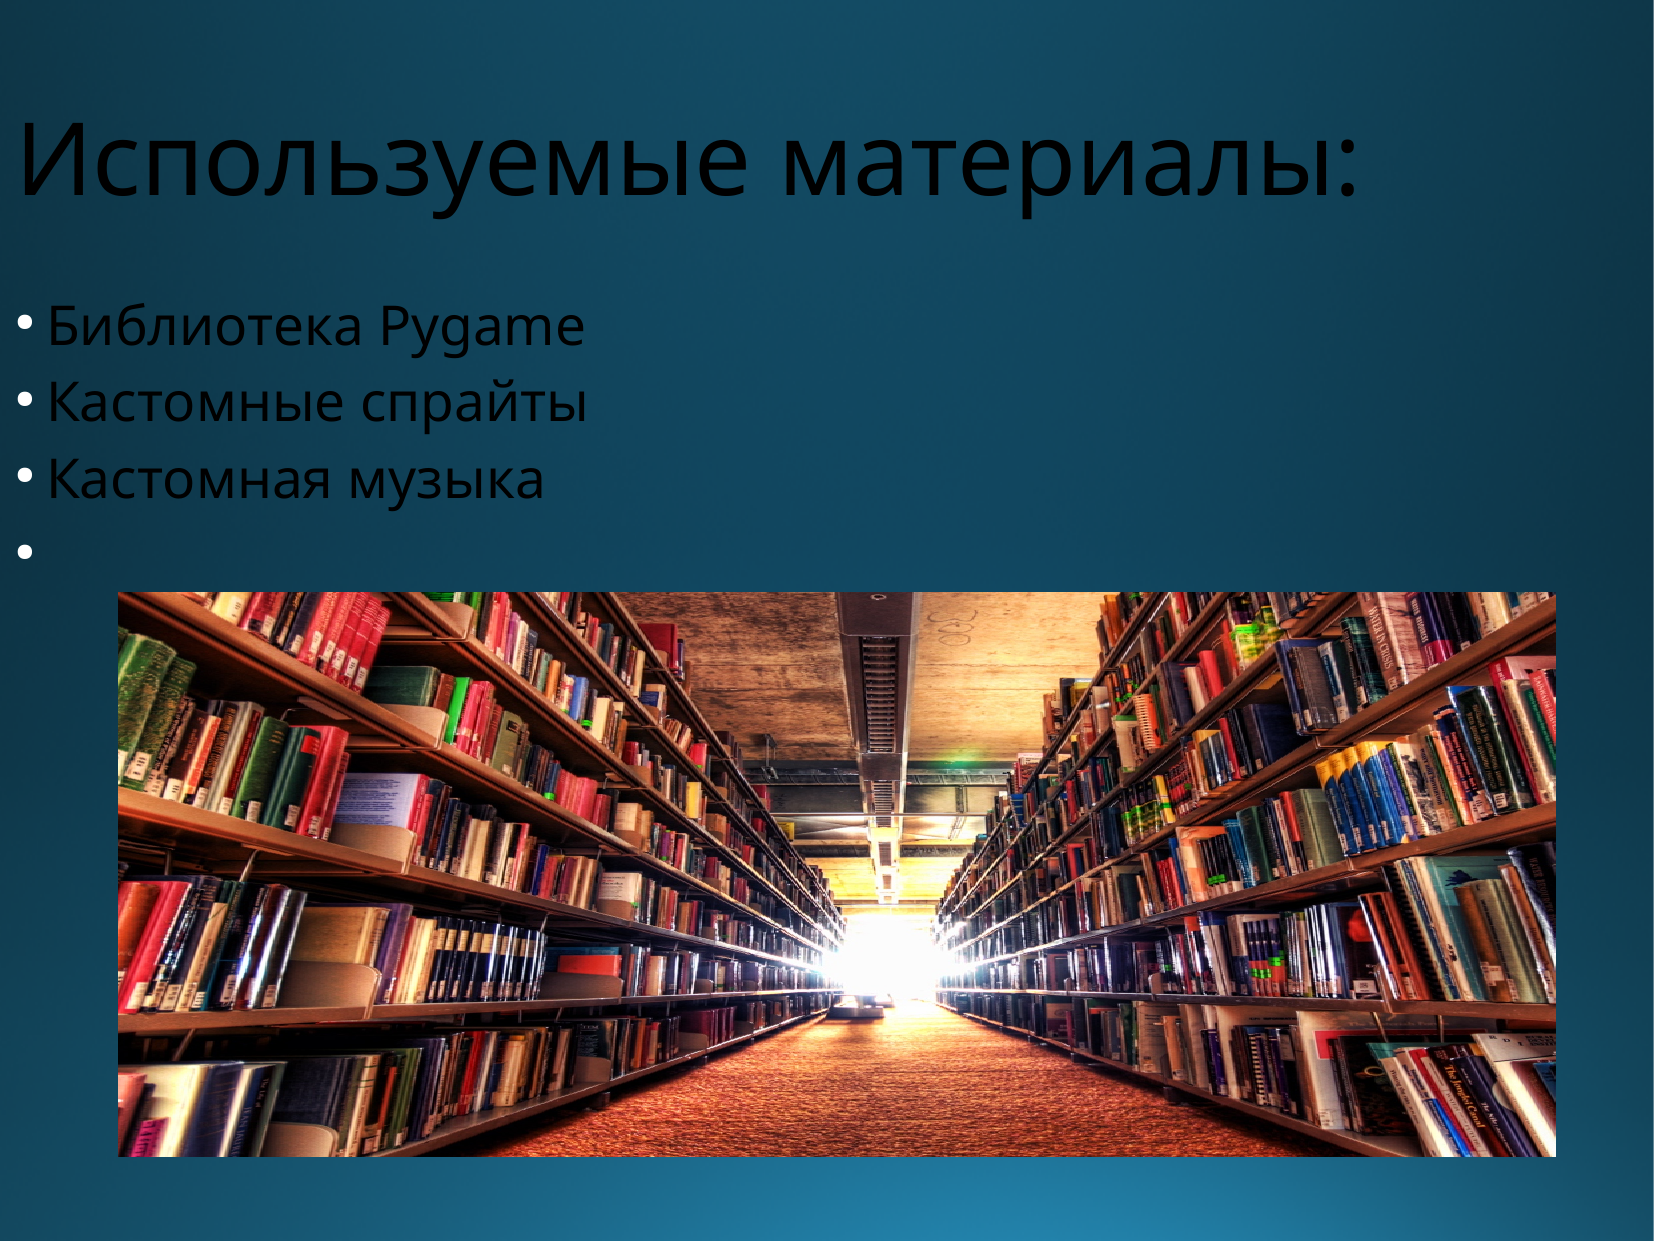

# Используемые материалы:
Библиотека Pygame
Кастомные спрайты
Кастомная музыка